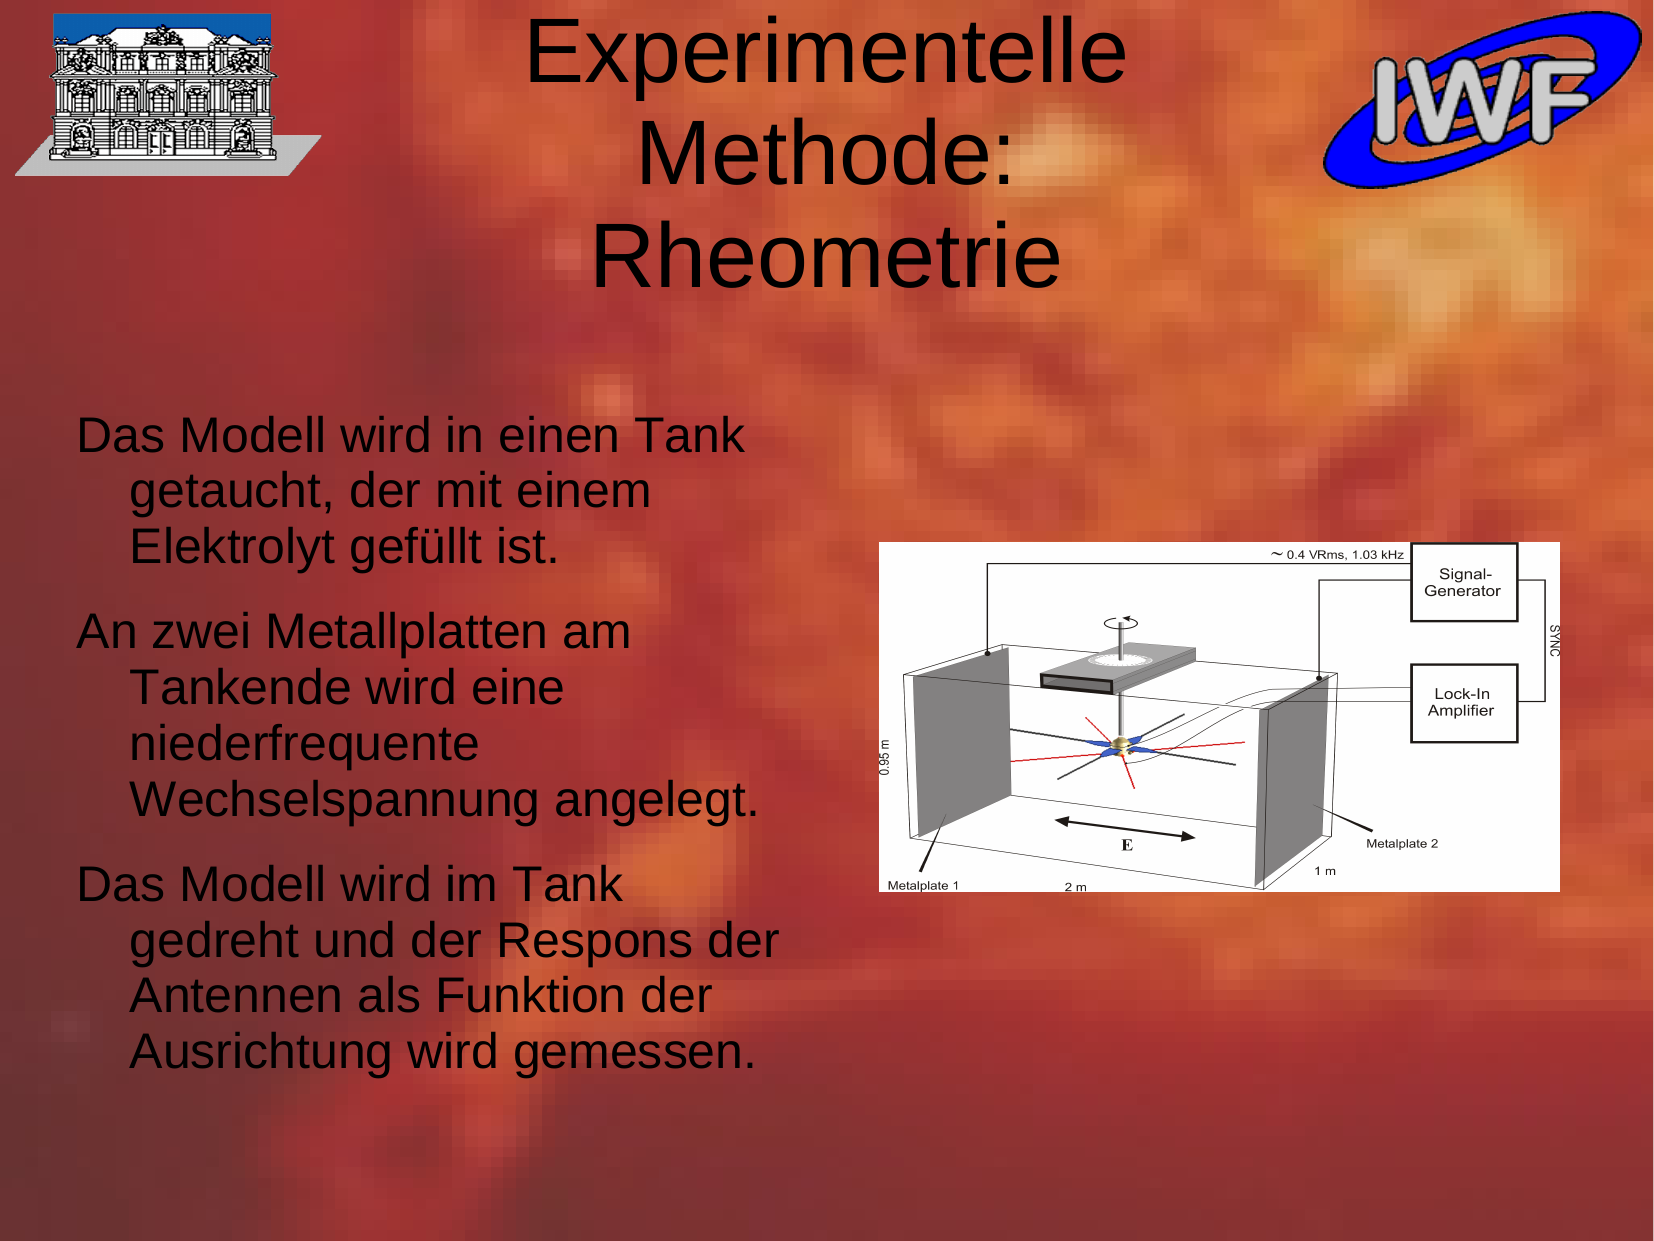

# Experimentelle Methode: Rheometrie
Das Modell wird in einen Tank getaucht, der mit einem Elektrolyt gefüllt ist.
An zwei Metallplatten am Tankende wird eine niederfrequente Wechselspannung angelegt.
Das Modell wird im Tank gedreht und der Respons der Antennen als Funktion der Ausrichtung wird gemessen.